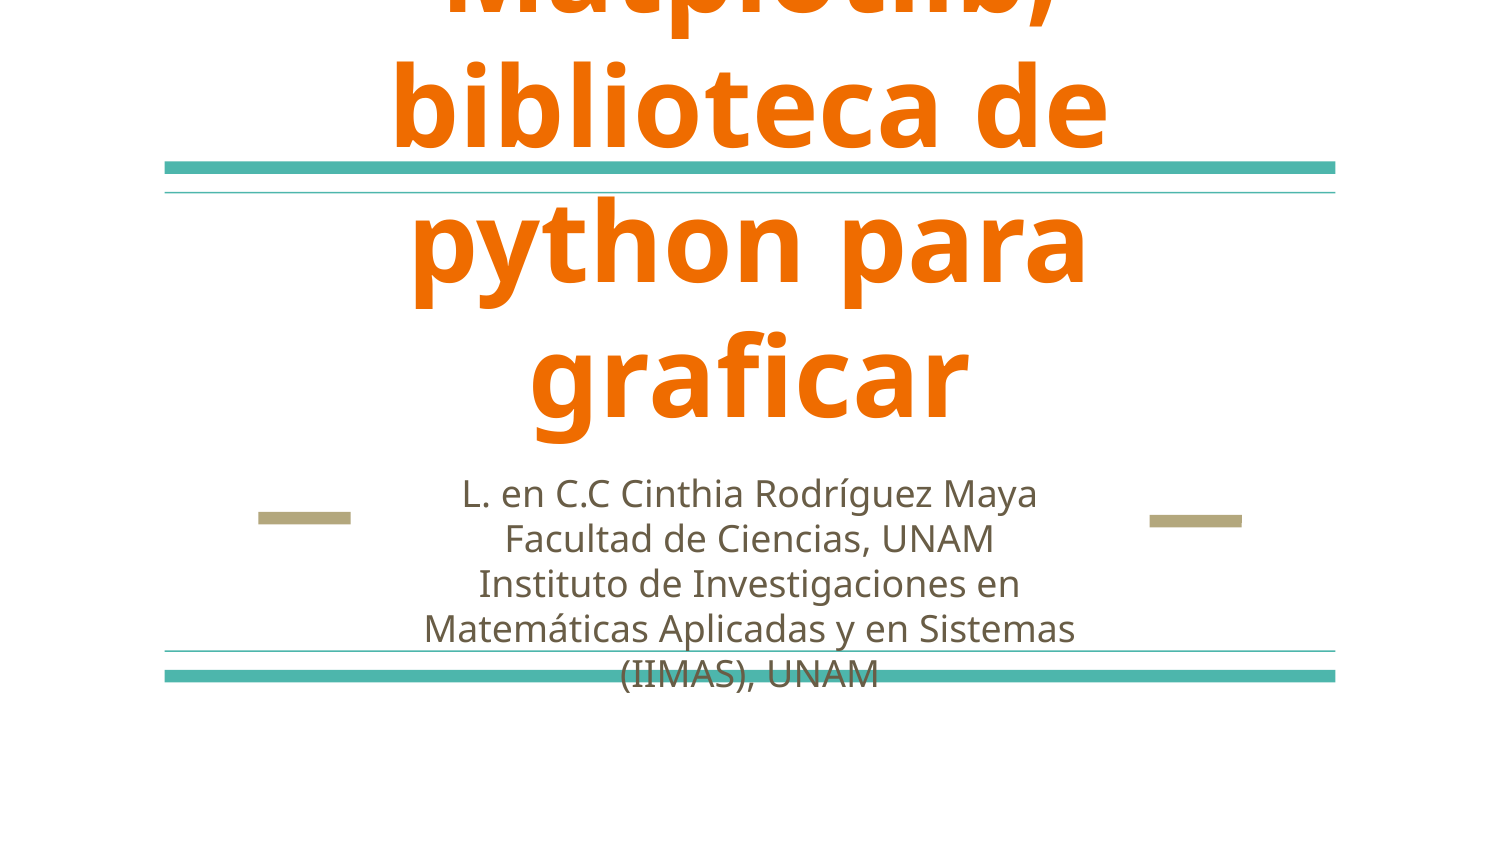

# Matplotlib, biblioteca de python para graficar
L. en C.C Cinthia Rodríguez Maya
Facultad de Ciencias, UNAM
Instituto de Investigaciones en Matemáticas Aplicadas y en Sistemas (IIMAS), UNAM